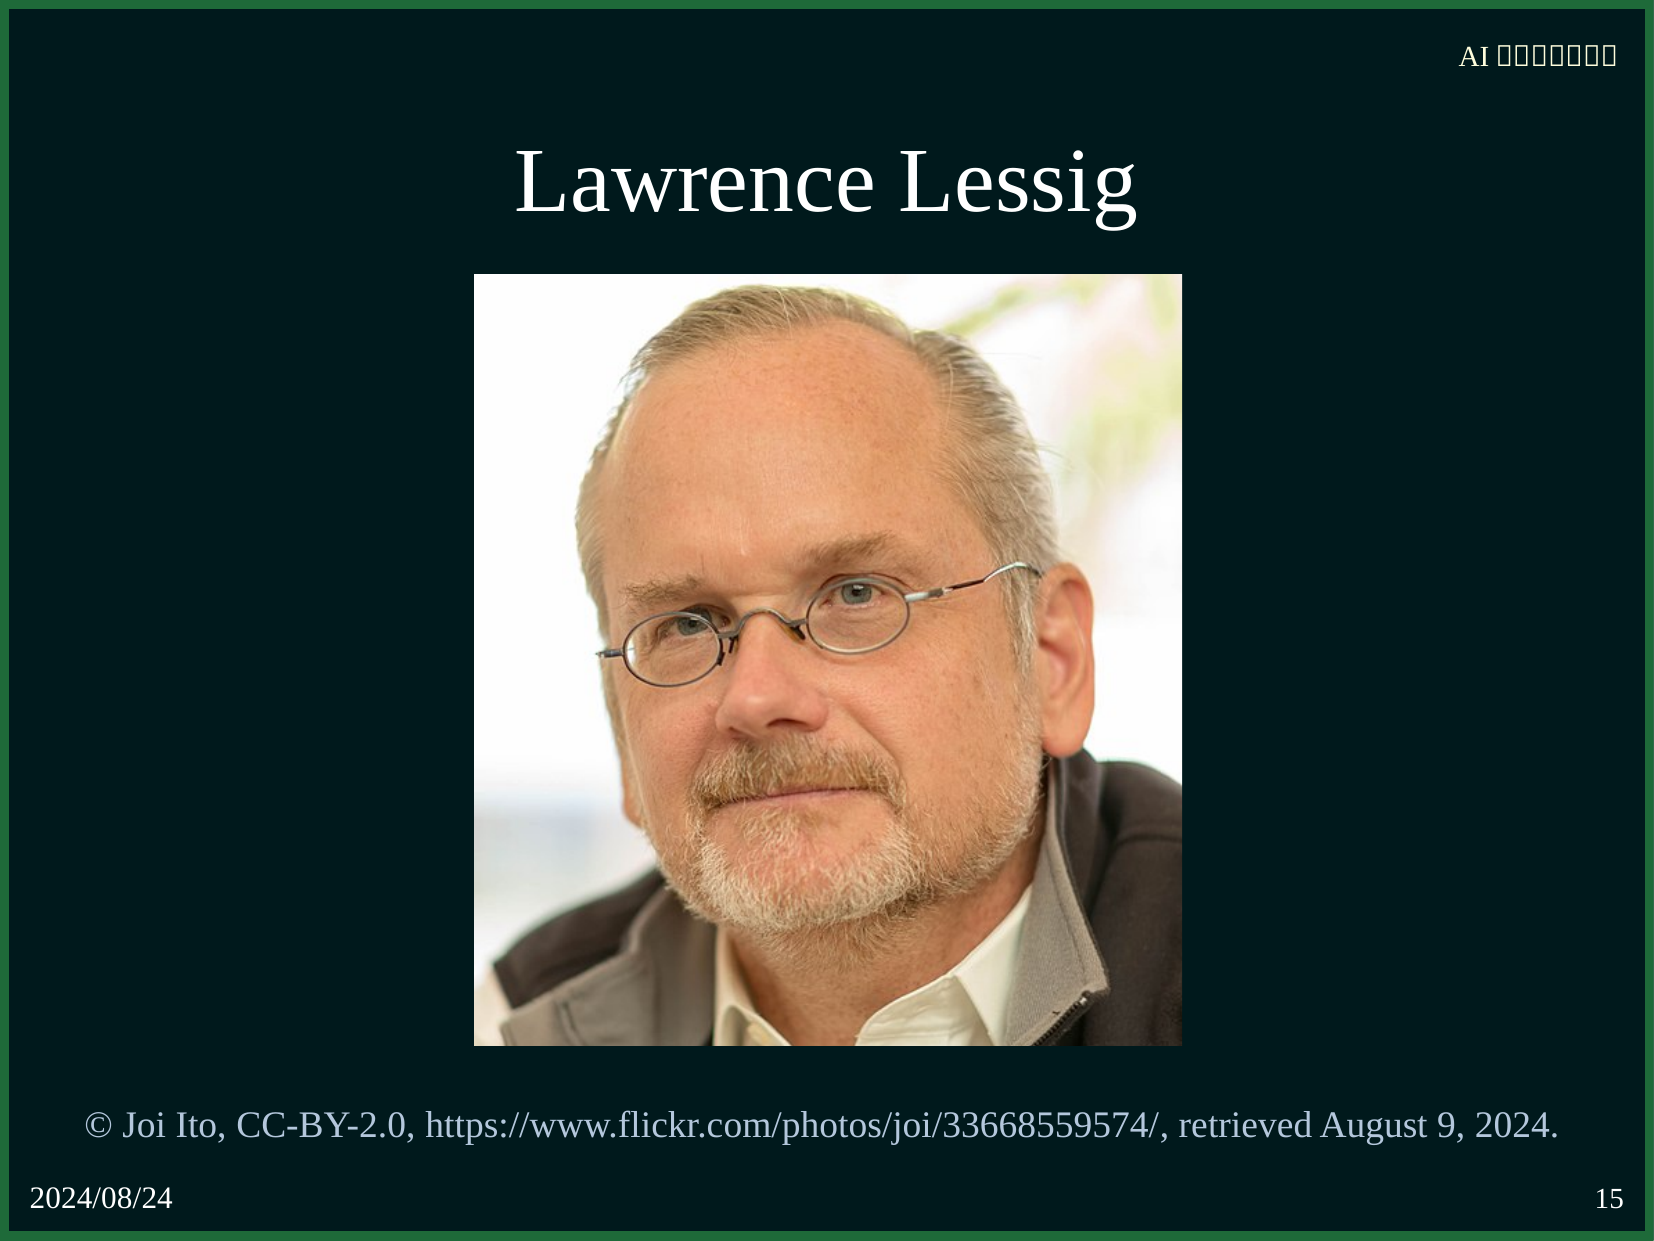

# Lawrence Lessig
© Joi Ito, CC-BY-2.0, https://www.flickr.com/photos/joi/33668559574/, retrieved August 9, 2024.
15
2024/08/24